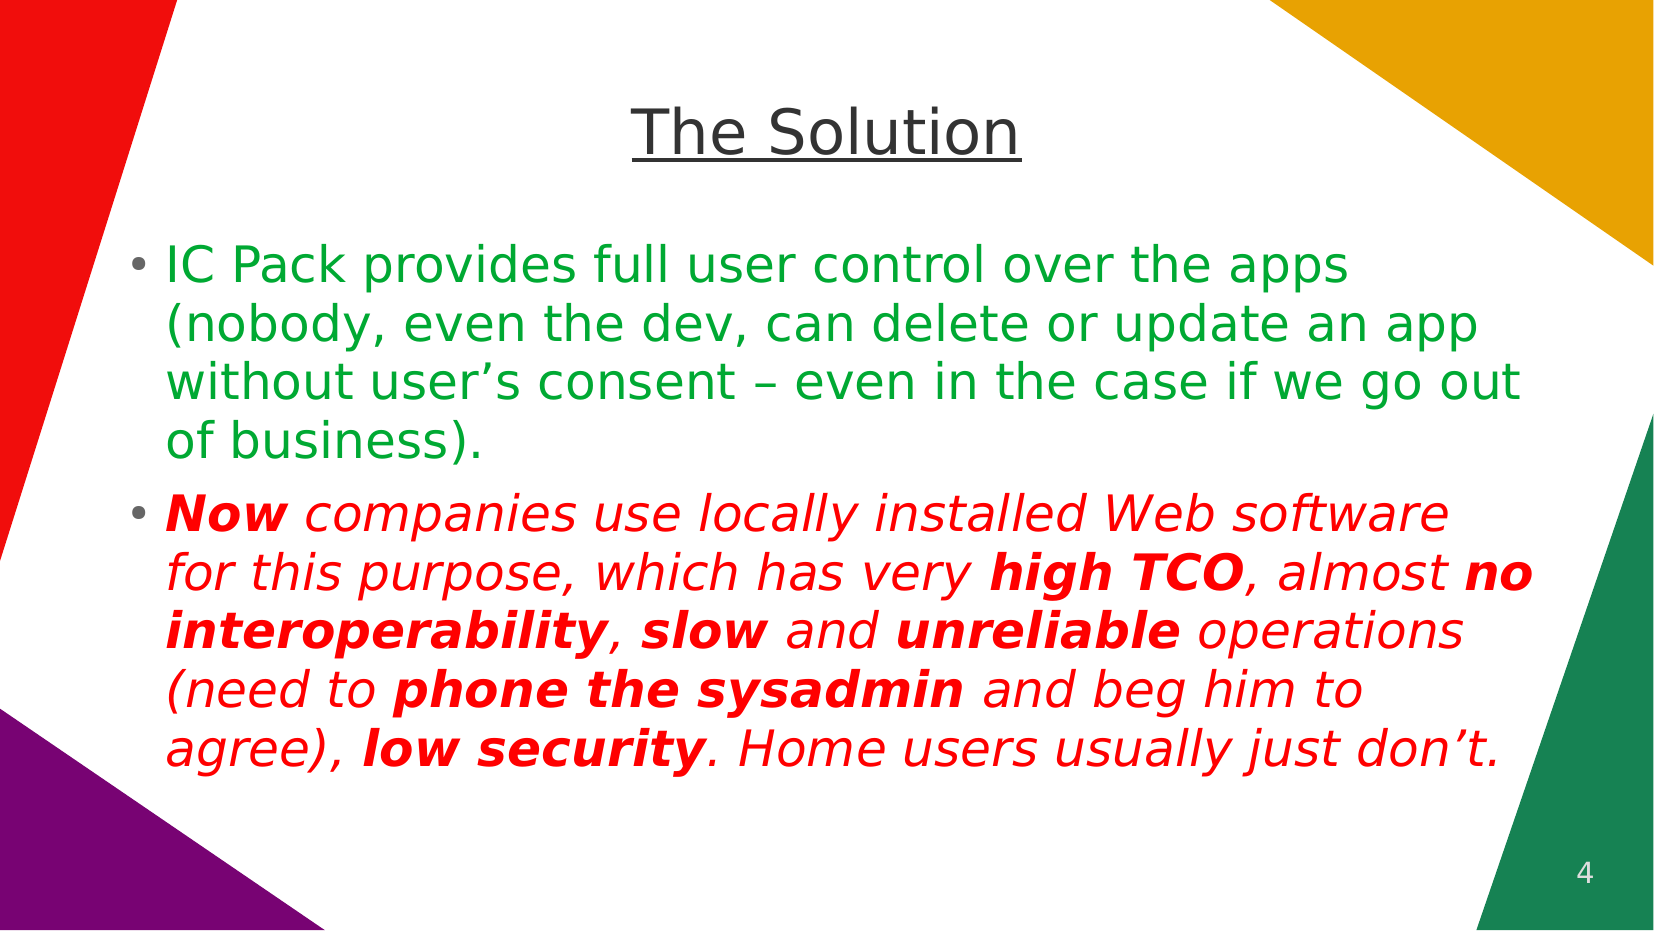

# The Solution
IC Pack provides full user control over the apps (nobody, even the dev, can delete or update an app without user’s consent – even in the case if we go out of business).
Now companies use locally installed Web software for this purpose, which has very high TCO, almost no interoperability, slow and unreliable operations (need to phone the sysadmin and beg him to agree), low security. Home users usually just don’t.
4